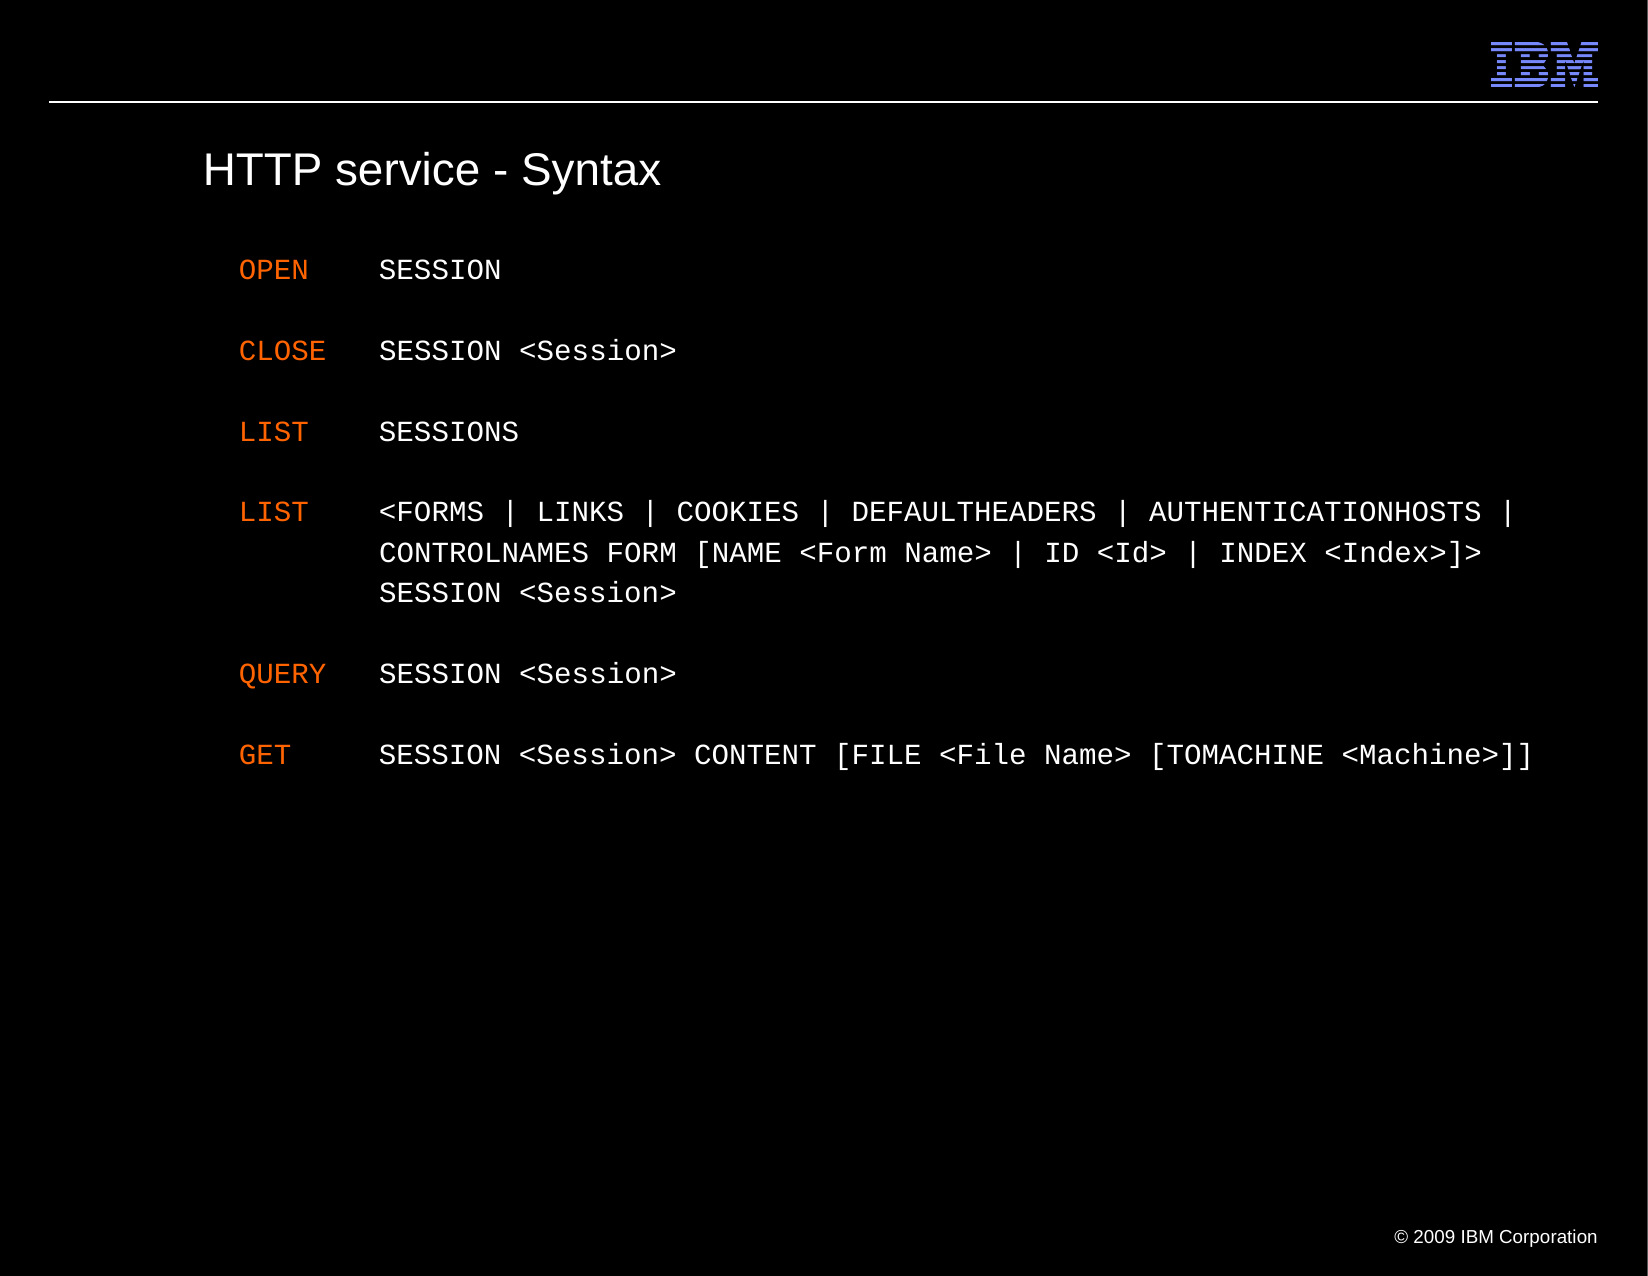

# HTTP service - Syntax
OPEN SESSION
CLOSE SESSION <Session>
LIST SESSIONS
LIST <FORMS | LINKS | COOKIES | DEFAULTHEADERS | AUTHENTICATIONHOSTS |
 CONTROLNAMES FORM [NAME <Form Name> | ID <Id> | INDEX <Index>]>
 SESSION <Session>
QUERY SESSION <Session>
GET SESSION <Session> CONTENT [FILE <File Name> [TOMACHINE <Machine>]]